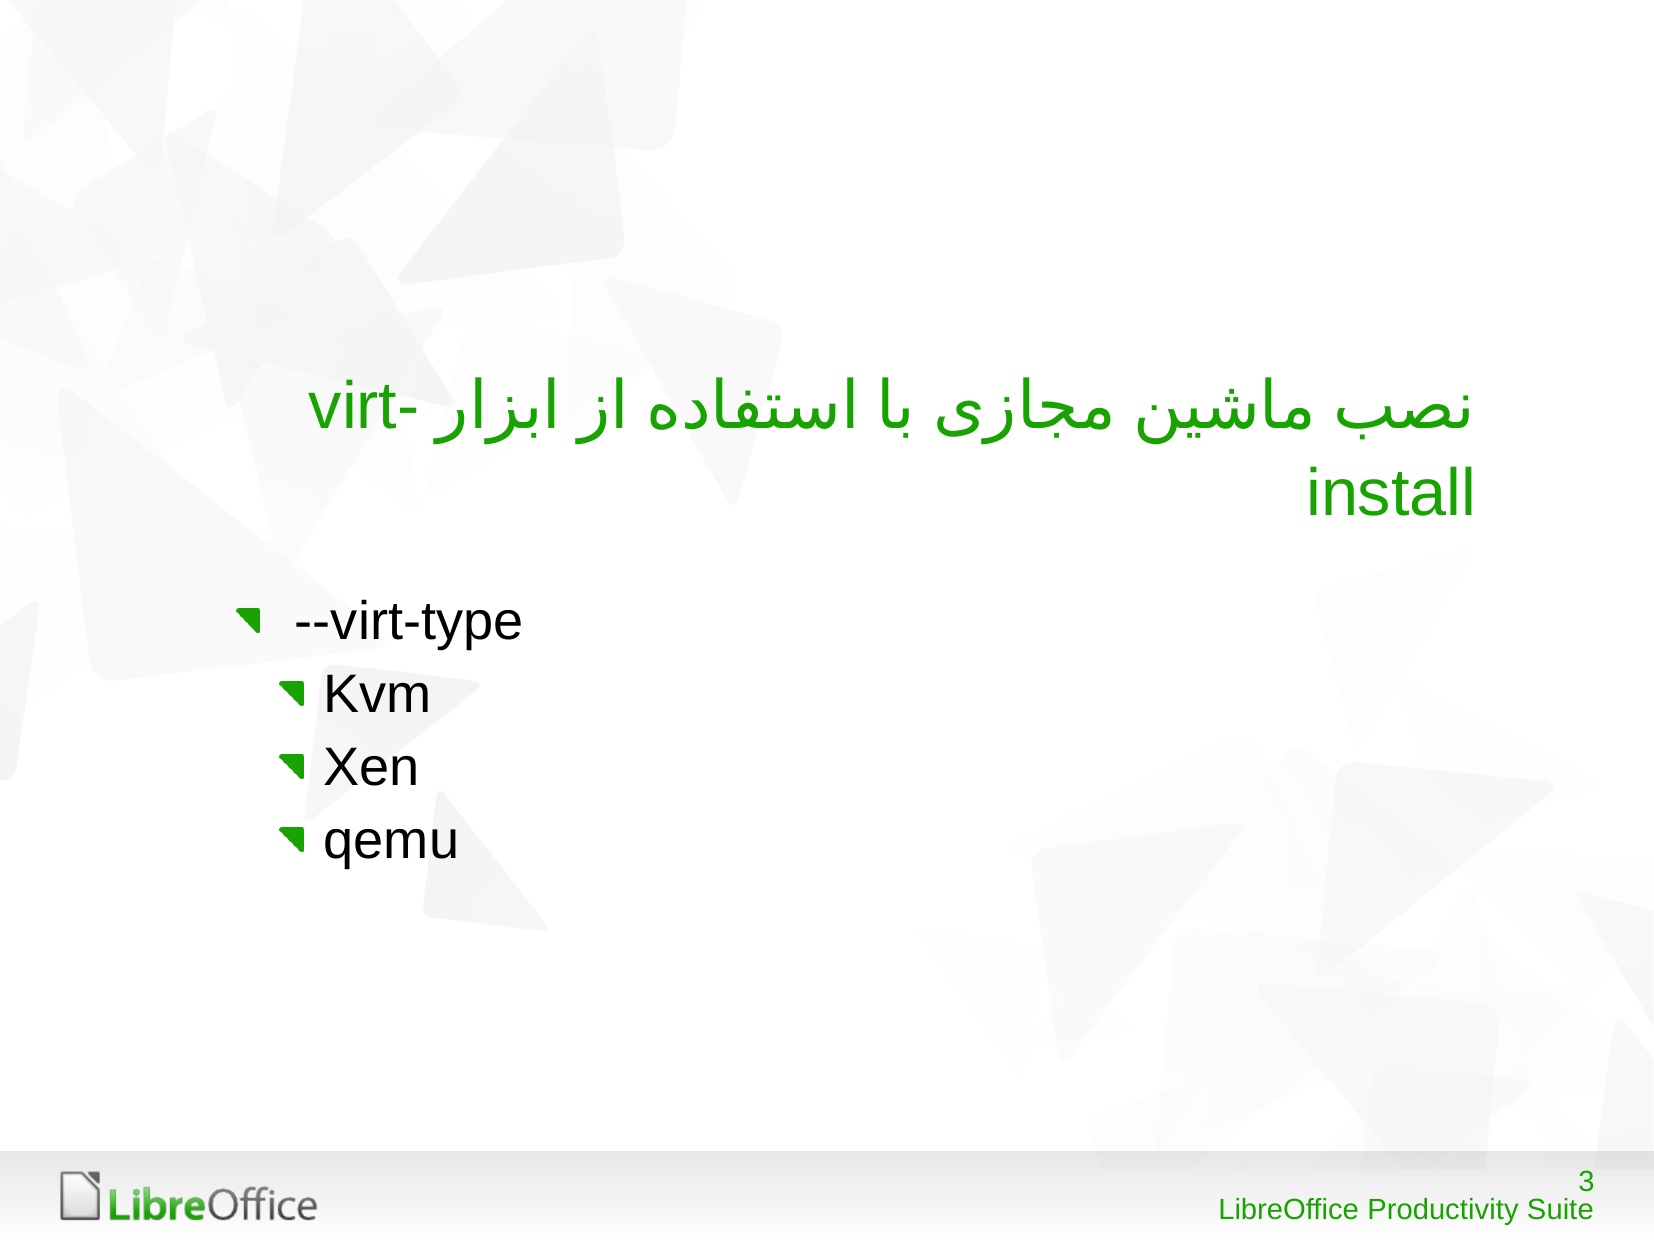

# نصب ماشین مجازی با استفاده از ابزار virt-install
 --virt-type
Kvm
Xen
qemu
3
LibreOffice Productivity Suite